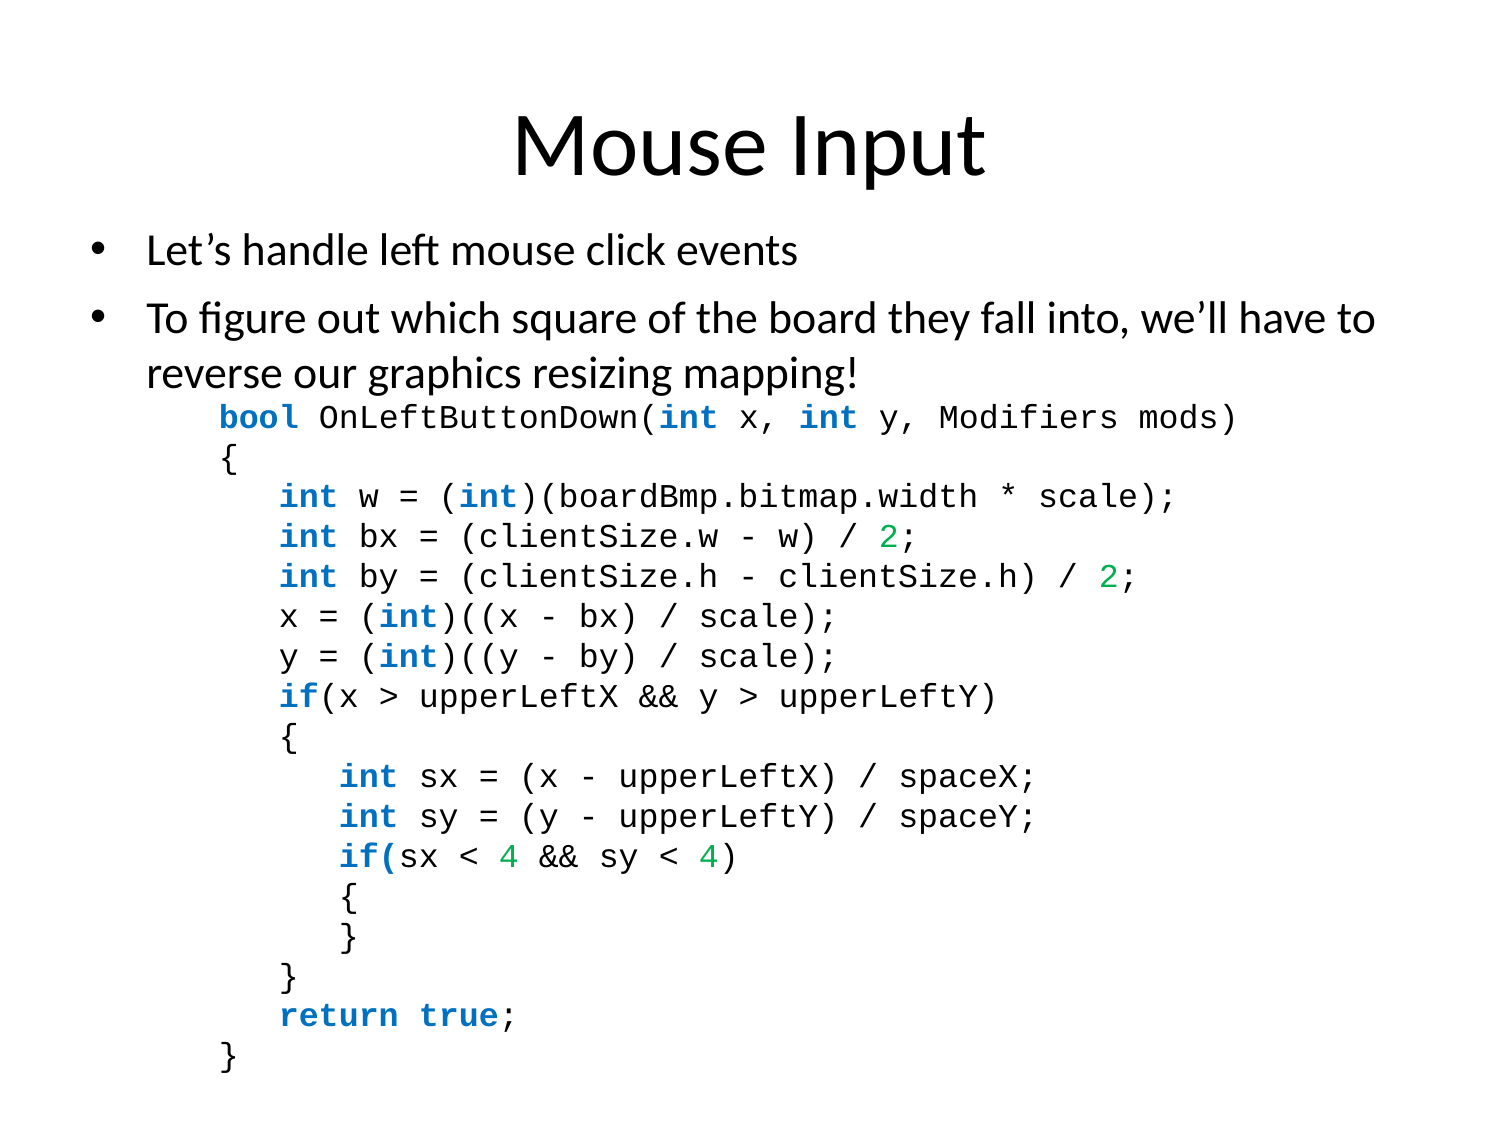

# Mouse Input
Let’s handle left mouse click events
To figure out which square of the board they fall into, we’ll have to reverse our graphics resizing mapping!
bool OnLeftButtonDown(int x, int y, Modifiers mods)
{
 int w = (int)(boardBmp.bitmap.width * scale);
 int bx = (clientSize.w - w) / 2;
 int by = (clientSize.h - clientSize.h) / 2;
 x = (int)((x - bx) / scale);
 y = (int)((y - by) / scale);
 if(x > upperLeftX && y > upperLeftY)
 {
 int sx = (x - upperLeftX) / spaceX;
 int sy = (y - upperLeftY) / spaceY;
 if(sx < 4 && sy < 4)
 {
 }
 }
 return true;
}